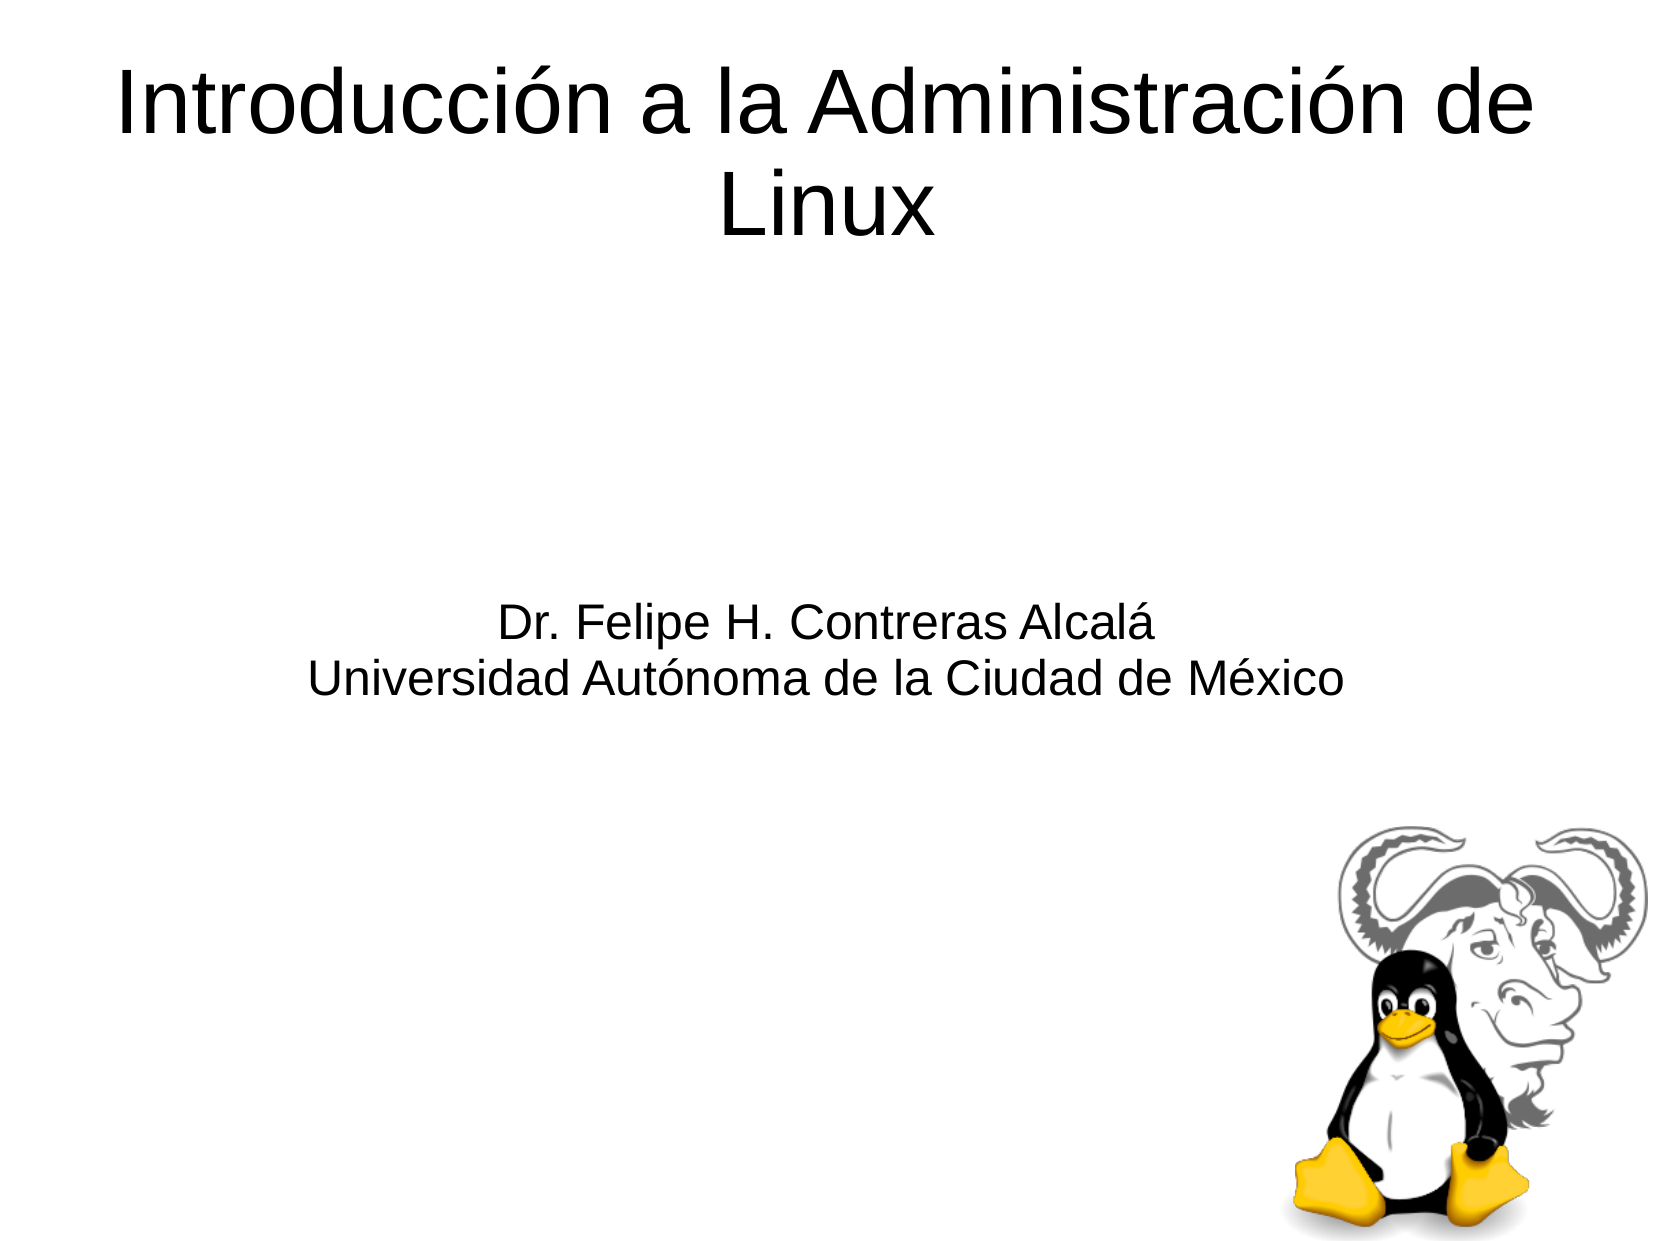

# Introducción a la Administración de Linux
Dr. Felipe H. Contreras Alcalá
Universidad Autónoma de la Ciudad de México